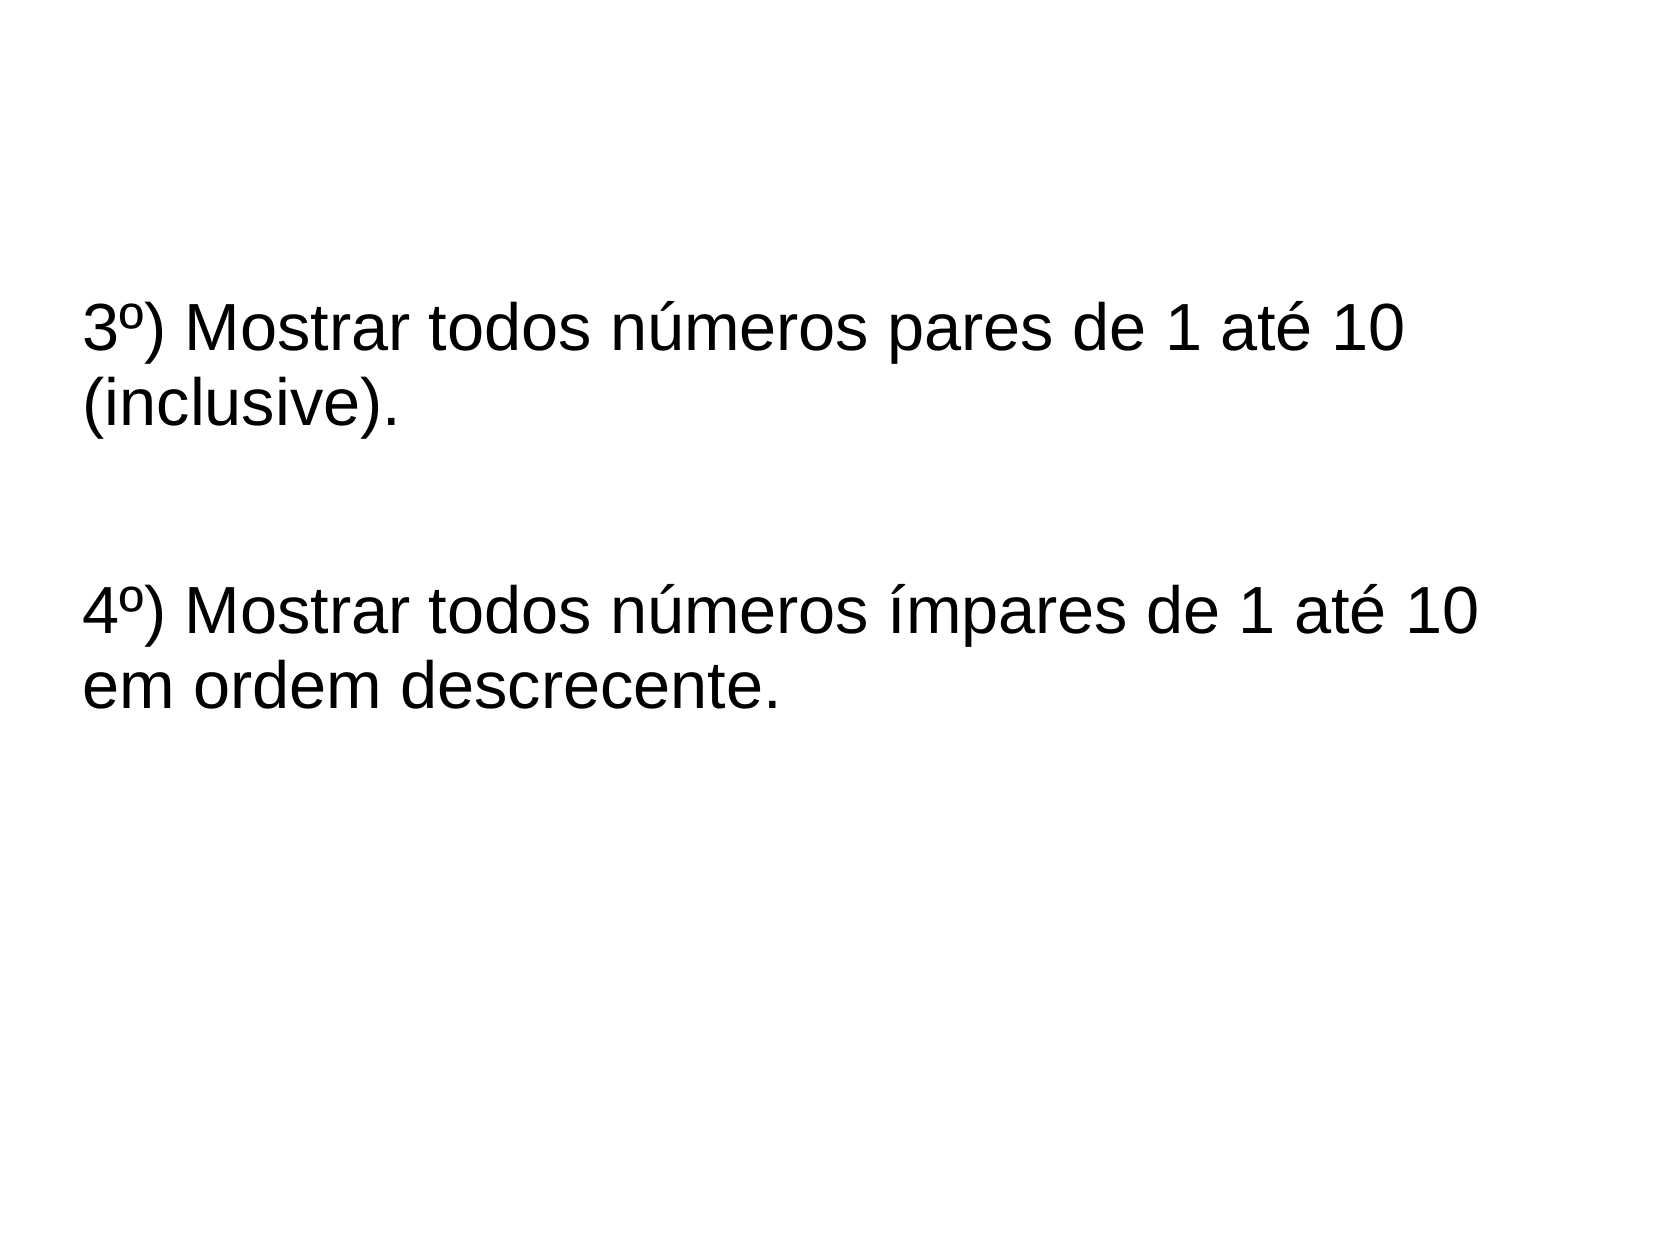

#
3º) Mostrar todos números pares de 1 até 10 (inclusive).
4º) Mostrar todos números ímpares de 1 até 10 em ordem descrecente.